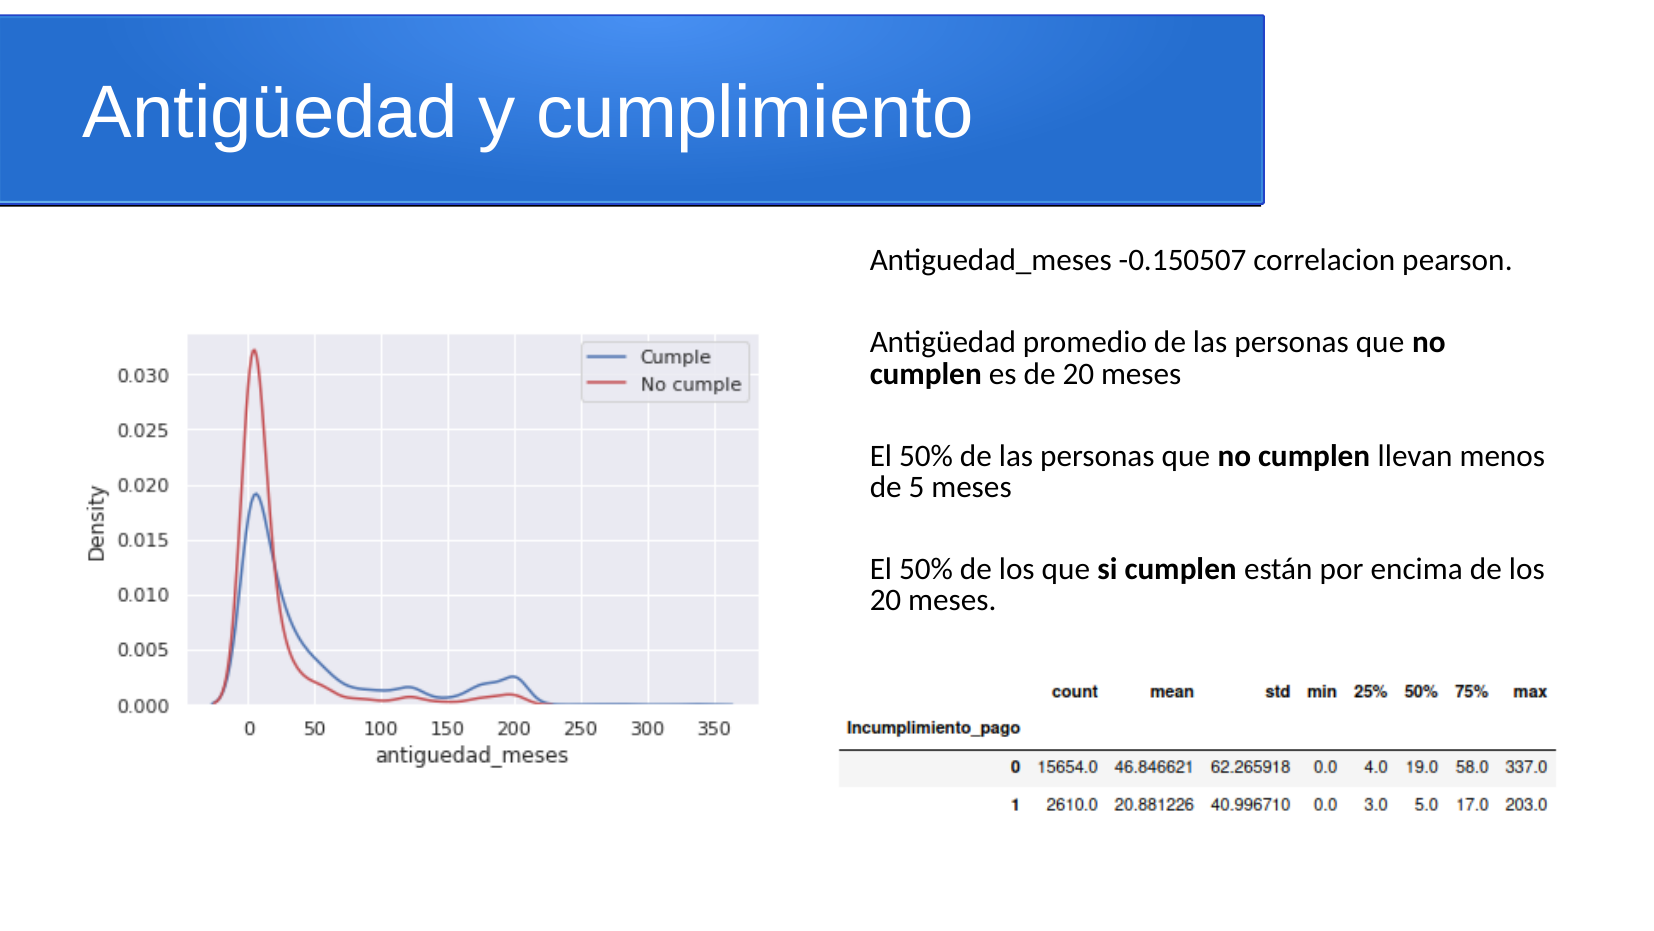

# Antigüedad y cumplimiento
Antiguedad_meses -0.150507 correlacion pearson.
Antigüedad promedio de las personas que no cumplen es de 20 meses
El 50% de las personas que no cumplen llevan menos de 5 meses
El 50% de los que si cumplen están por encima de los 20 meses.